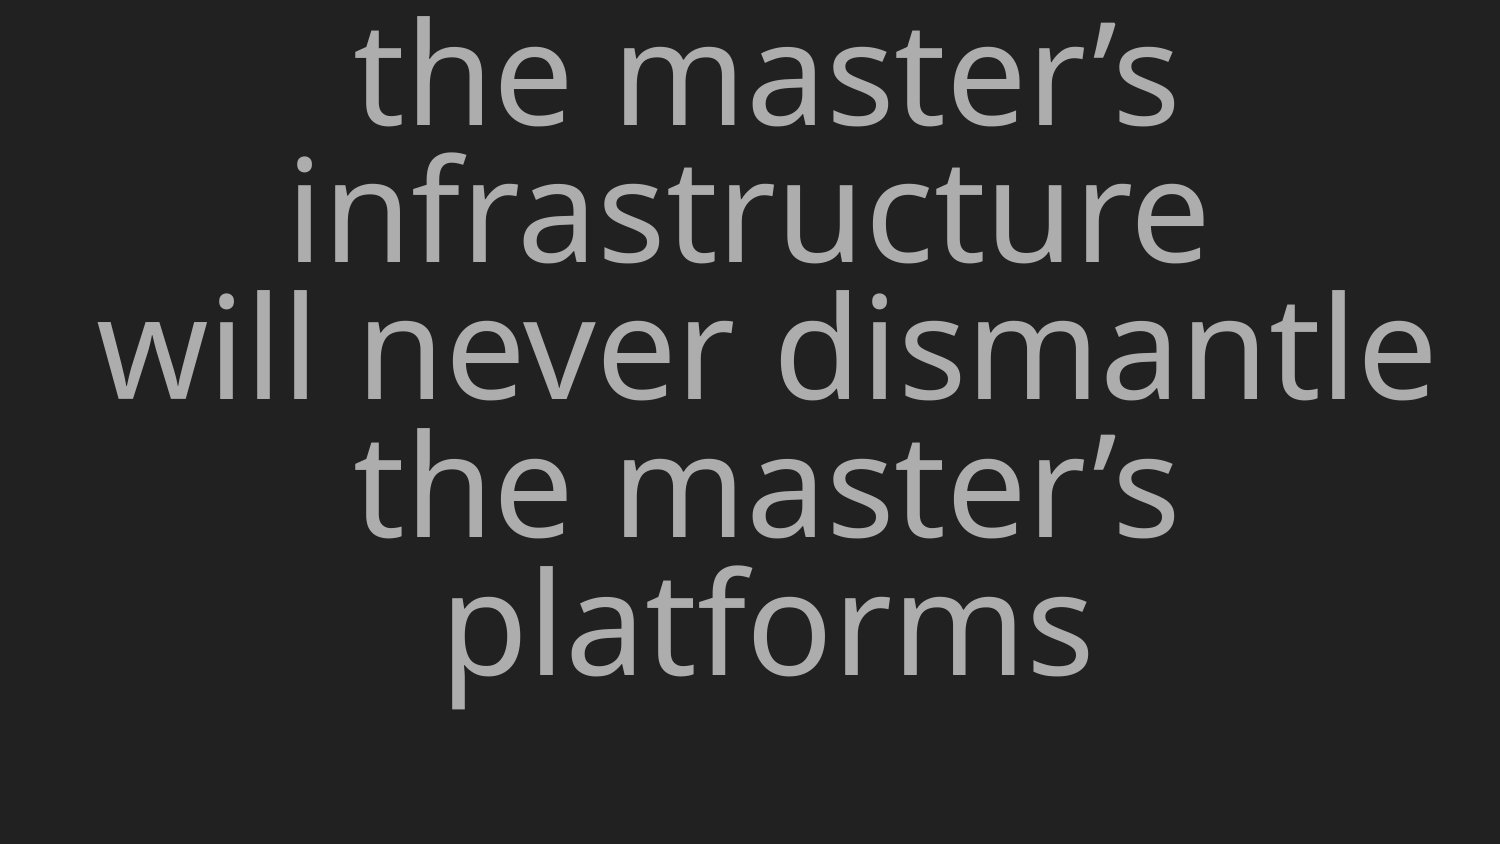

# the master’s infrastructure
will never dismantle
the master’s platforms